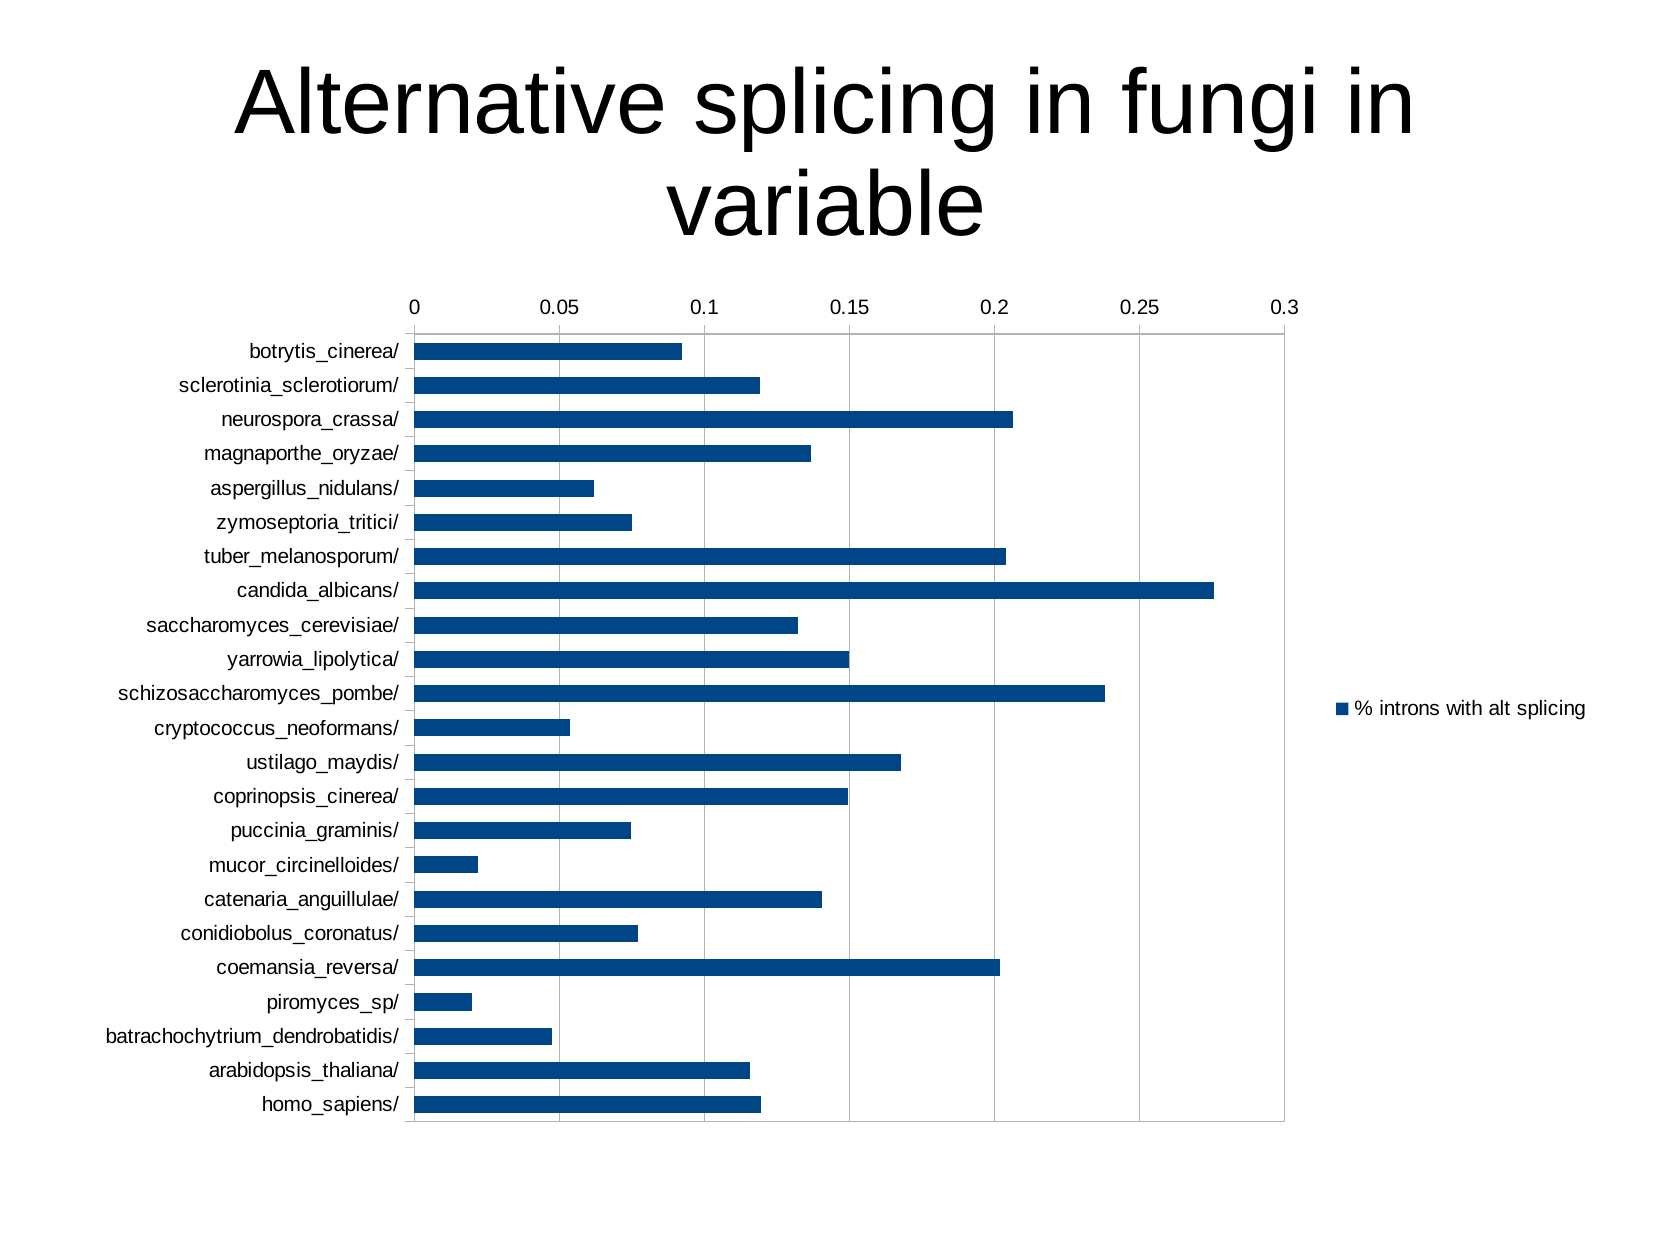

# Alternative splicing in fungi in variable
### Chart
| Category | % introns with alt splicing |
|---|---|
| botrytis_cinerea/ | 0.092450879 |
| sclerotinia_sclerotiorum/ | 0.1192133871 |
| neurospora_crassa/ | 0.2063191817 |
| magnaporthe_oryzae/ | 0.1368832732 |
| aspergillus_nidulans/ | 0.0621526023 |
| zymoseptoria_tritici/ | 0.075132124 |
| tuber_melanosporum/ | 0.2040626041 |
| candida_albicans/ | 0.275862069 |
| saccharomyces_cerevisiae/ | 0.1322580645 |
| yarrowia_lipolytica/ | 0.150060024 |
| schizosaccharomyces_pombe/ | 0.2383273955 |
| cryptococcus_neoformans/ | 0.0537621787 |
| ustilago_maydis/ | 0.1680101824 |
| coprinopsis_cinerea/ | 0.1495766029 |
| puccinia_graminis/ | 0.0747544562 |
| mucor_circinelloides/ | 0.0219224283 |
| catenaria_anguillulae/ | 0.1406192407 |
| conidiobolus_coronatus/ | 0.0772061116 |
| coemansia_reversa/ | 0.2019920319 |
| piromyces_sp/ | 0.0199399071 |
| batrachochytrium_dendrobatidis/ | 0.0474089018 |
| arabidopsis_thaliana/ | 0.1156807227 |
| homo_sapiens/ | 0.1196030354 |